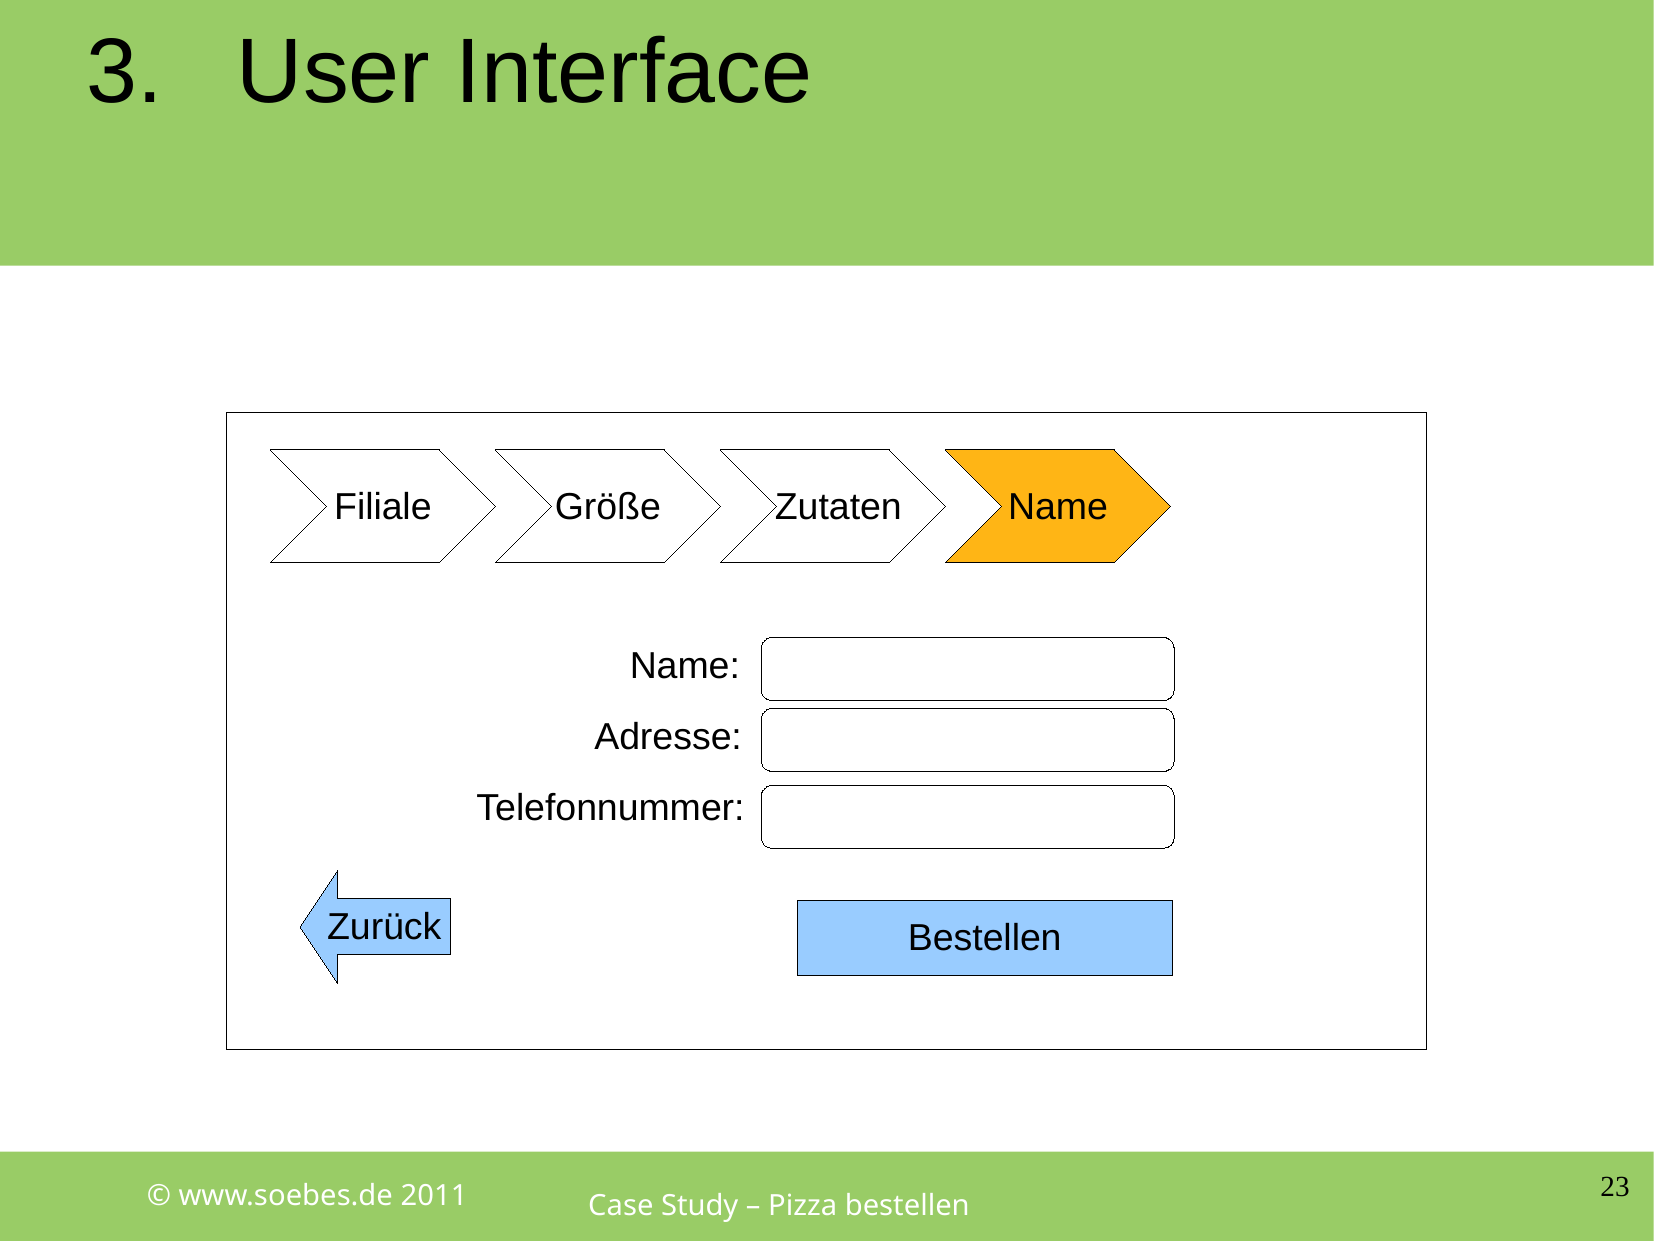

# 3.	User Interface
Filiale
Größe
 Zutaten
Name
Name:
Adresse:
Telefonnummer:
Zurück
Bestellen
23